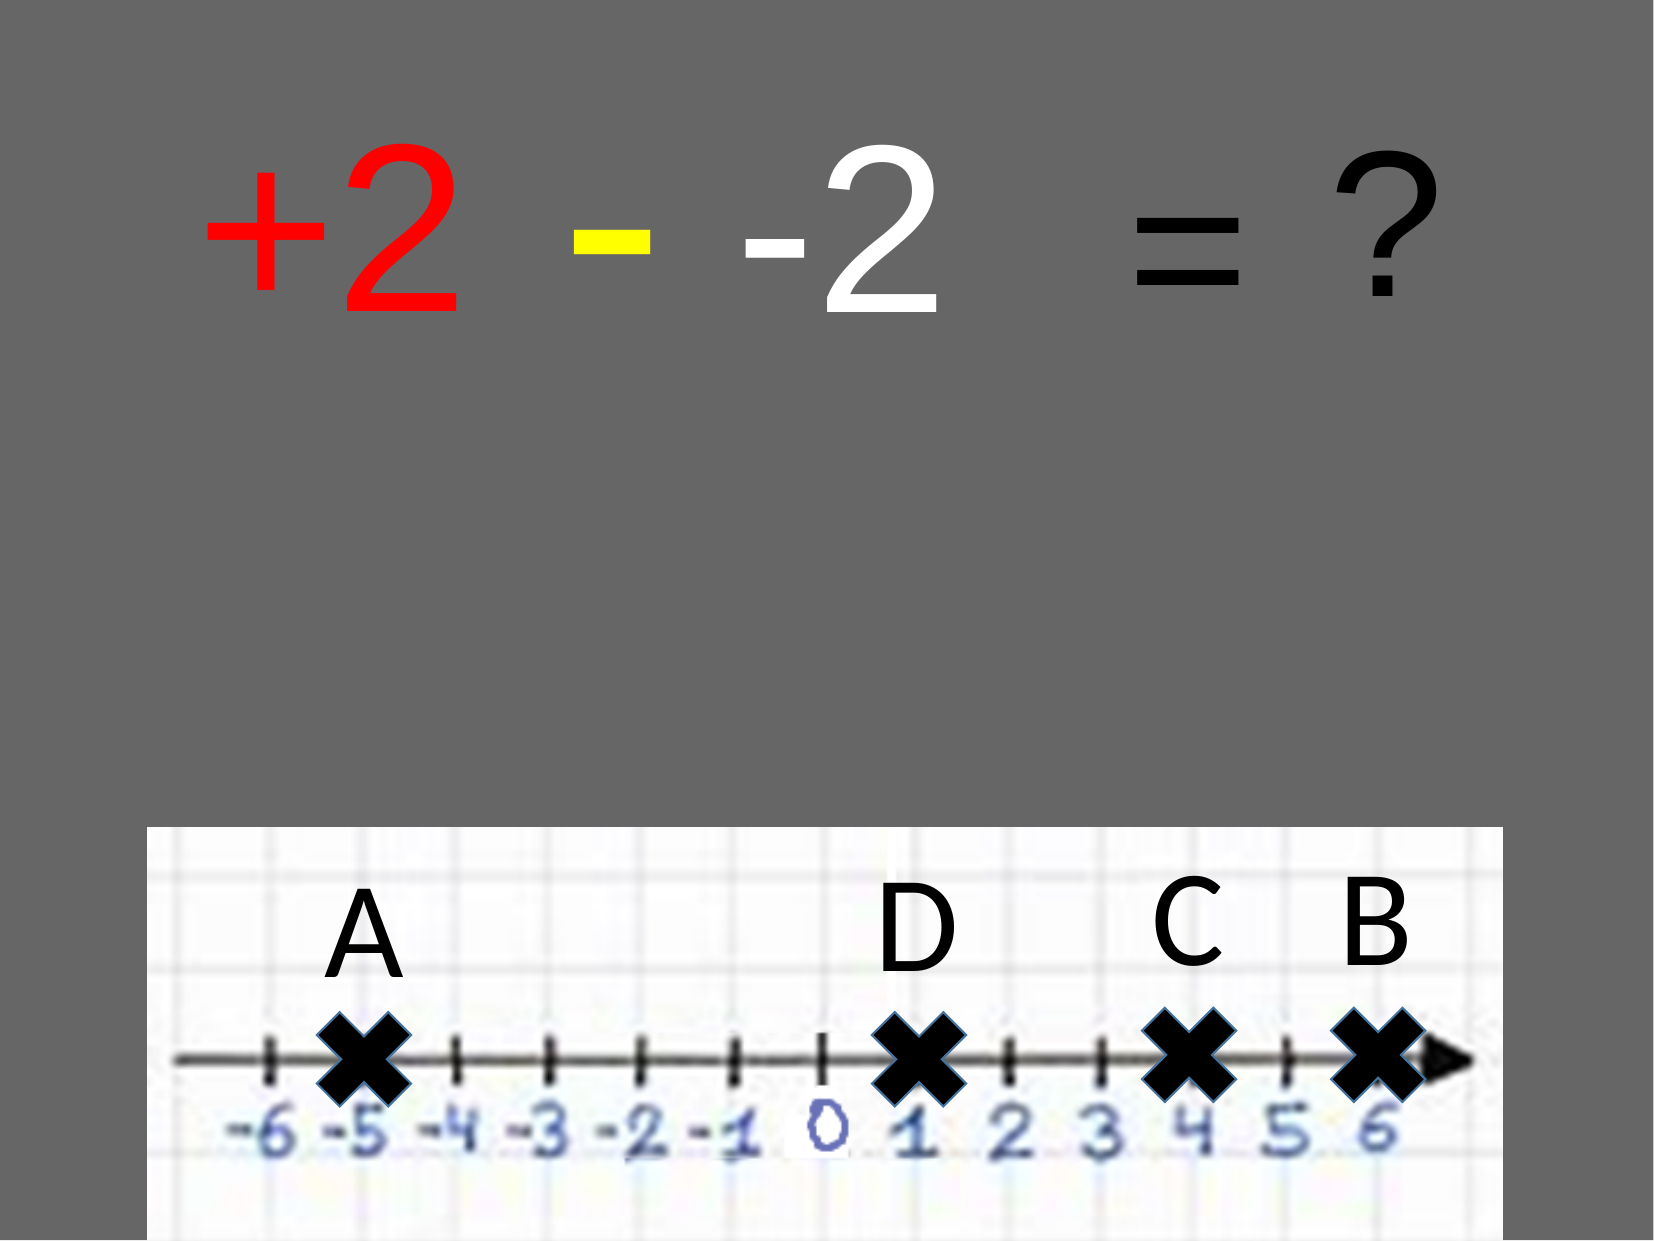

-
+2
-2
?
=
C
B
D
A